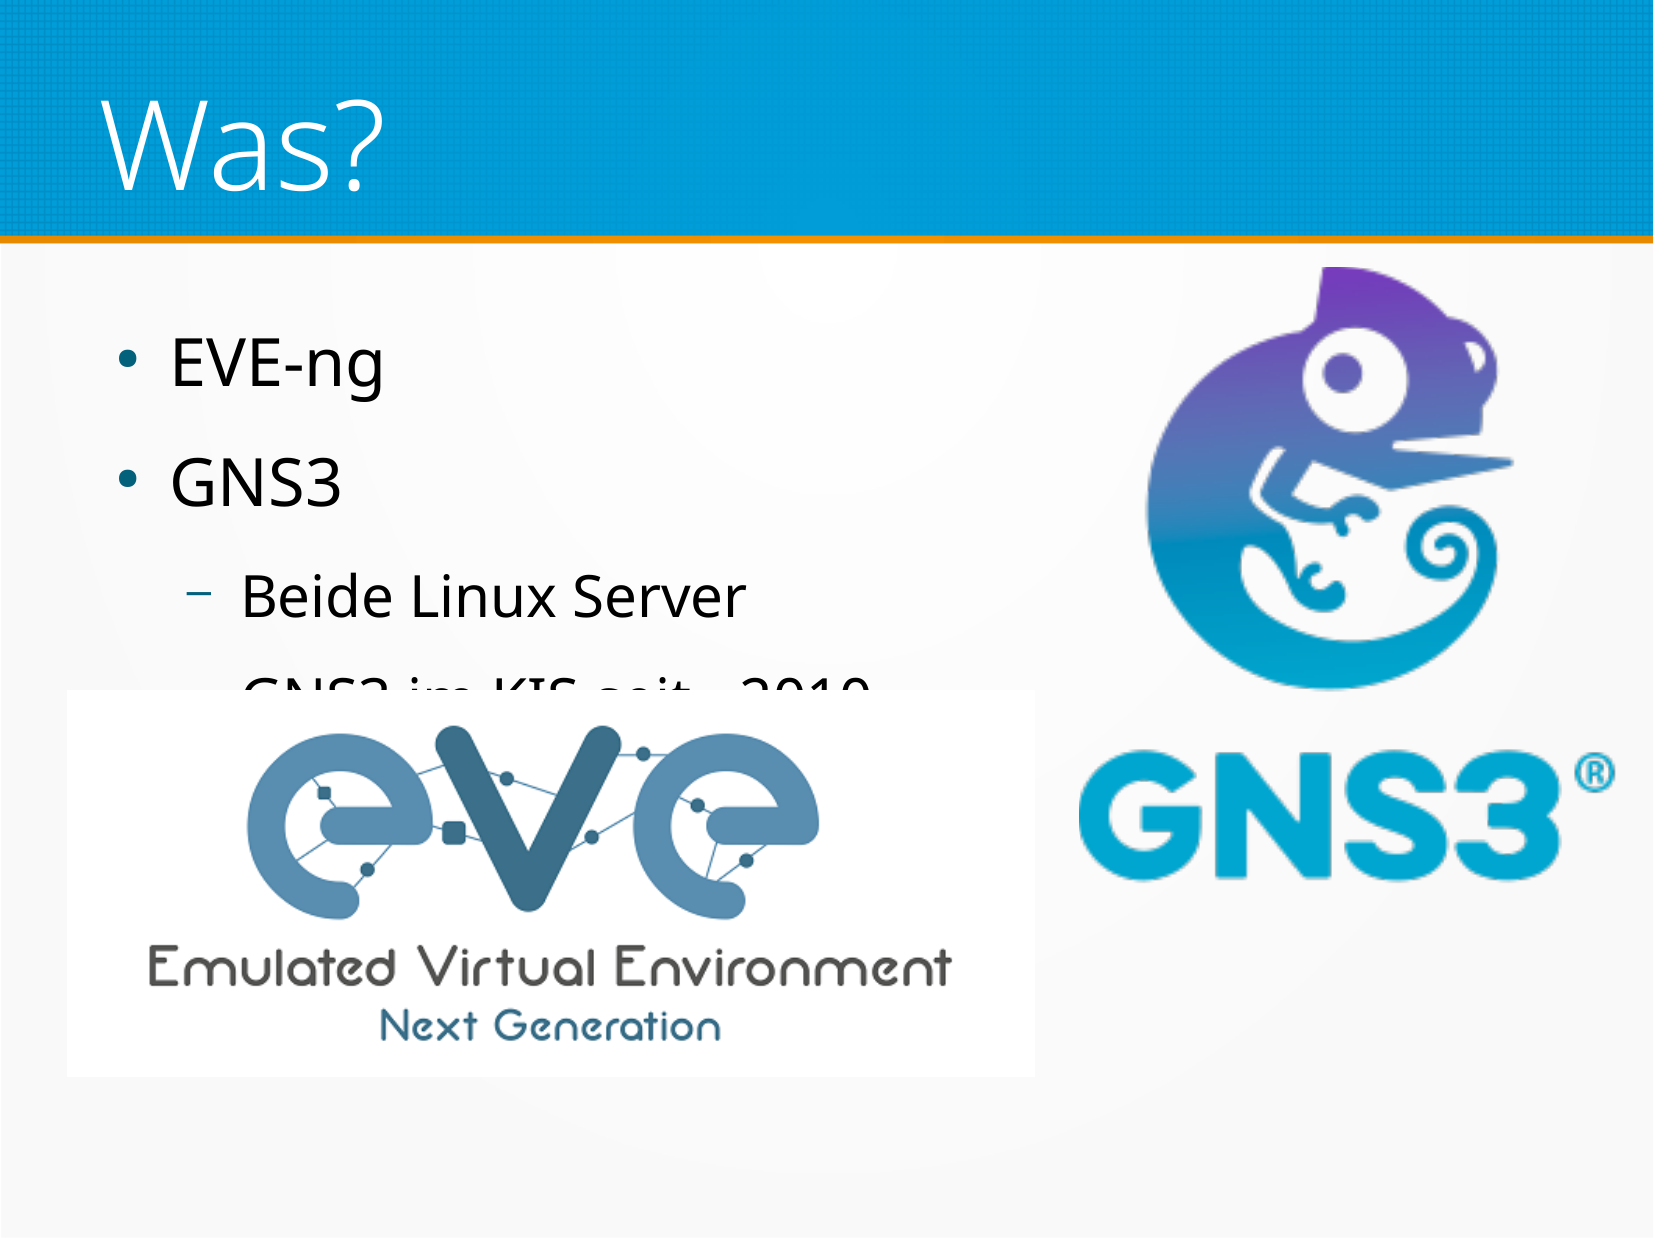

# Was?
EVE-ng
GNS3
Beide Linux Server
GNS3 im KIS seit ~2010